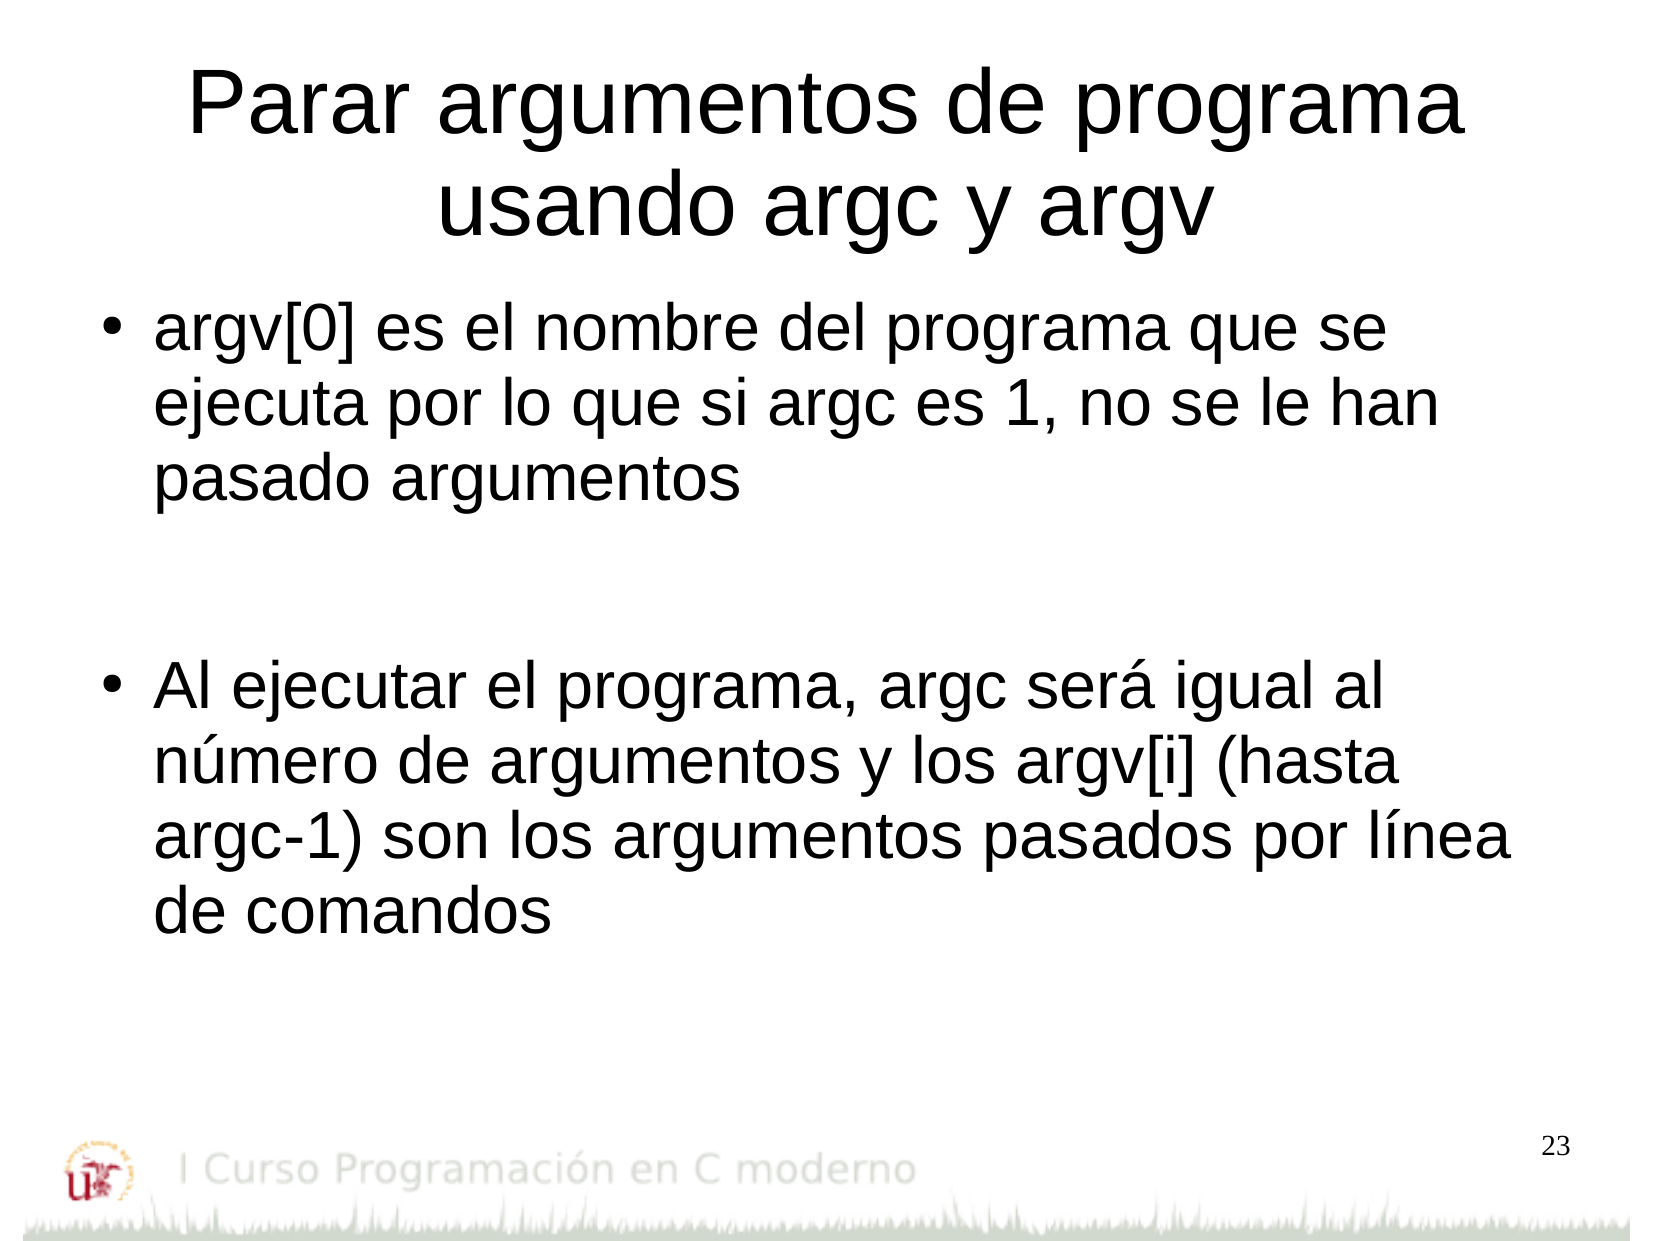

# Parar argumentos de programa usando argc y argv
argv[0] es el nombre del programa que se ejecuta por lo que si argc es 1, no se le han pasado argumentos
Al ejecutar el programa, argc será igual al número de argumentos y los argv[i] (hasta argc-1) son los argumentos pasados por línea de comandos
23